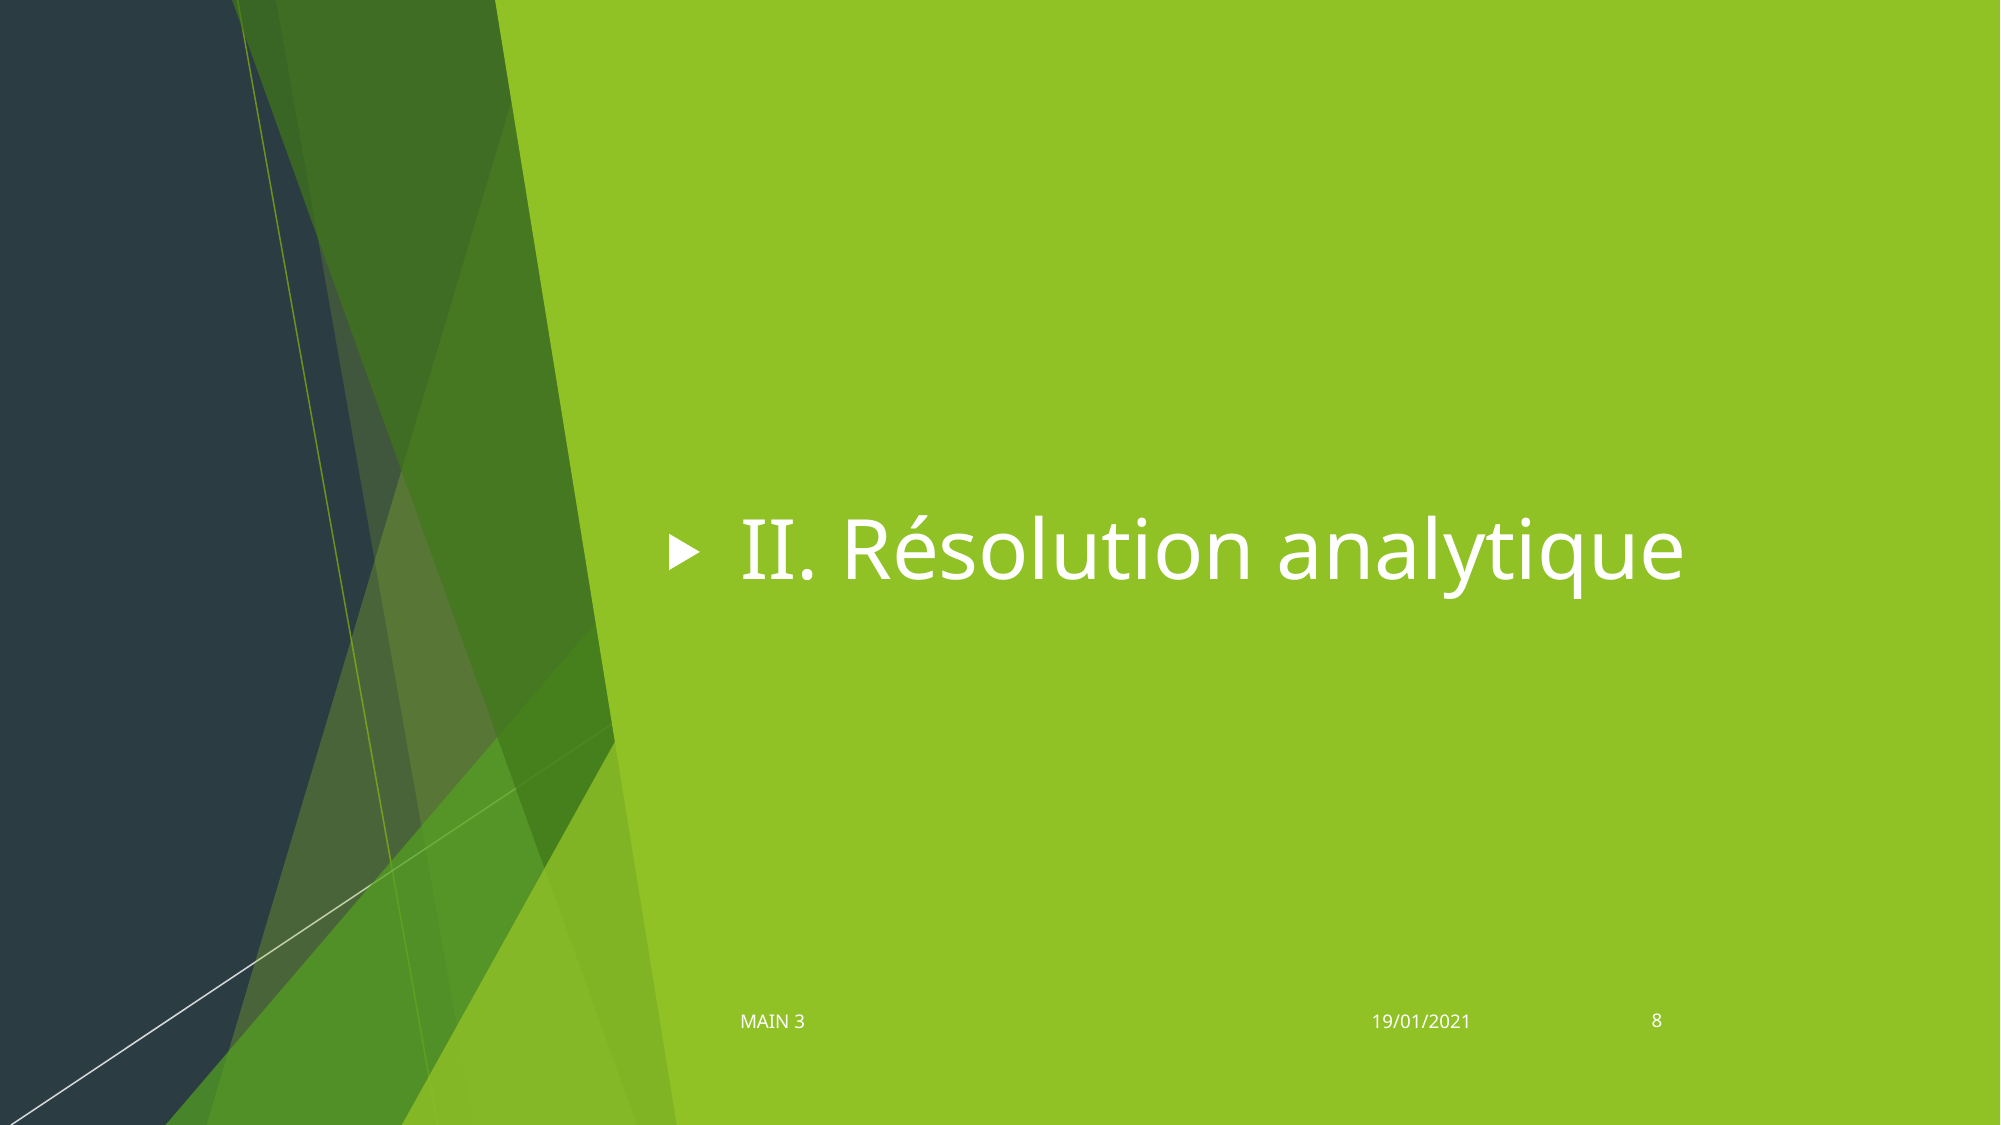

# II. Résolution analytique
MAIN 3
19/01/2021